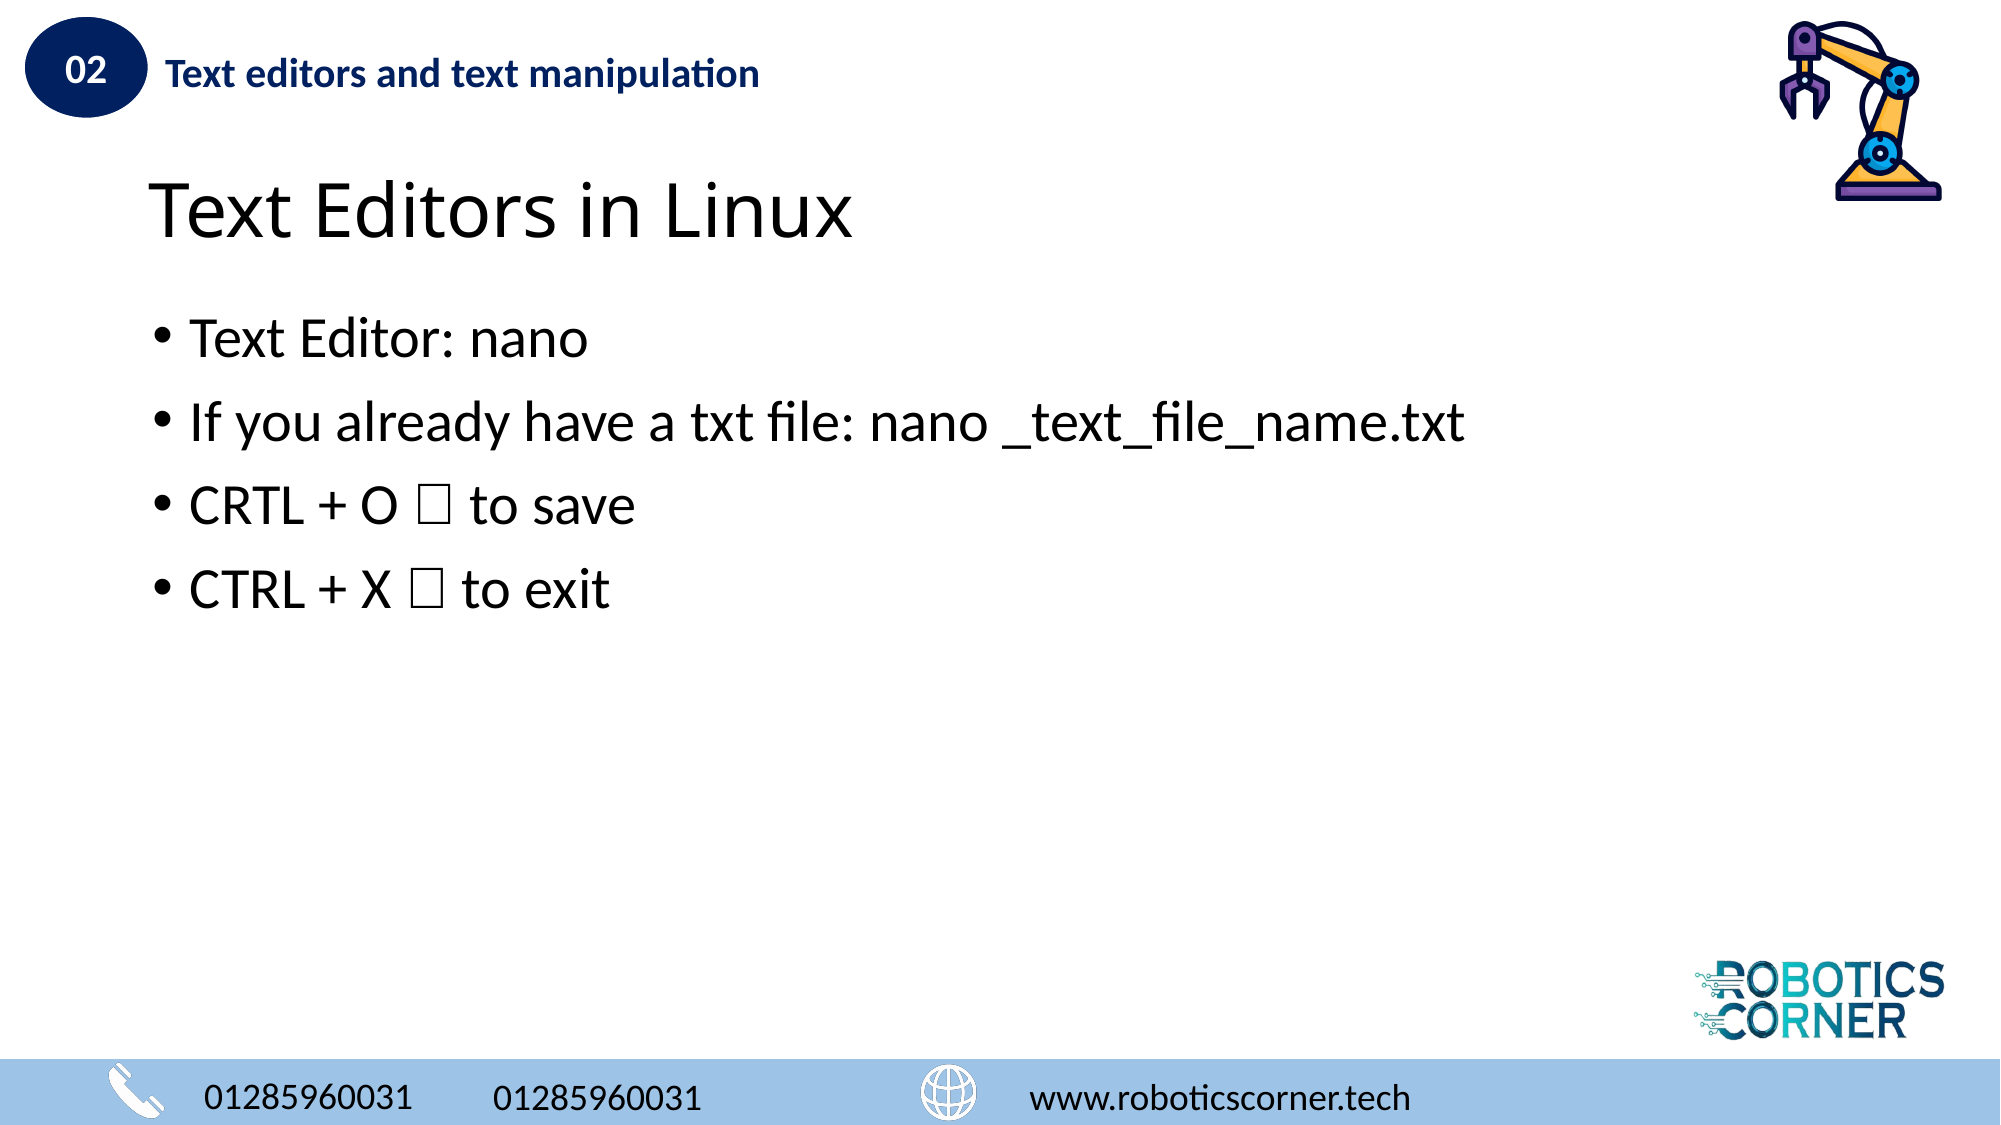

02
Text editors and text manipulation
Text Editors in Linux
Text Editor: nano
If you already have a txt file: nano _text_file_name.txt
CRTL + O  to save
CTRL + X  to exit
01285960031
01285960031
www.roboticscorner.tech